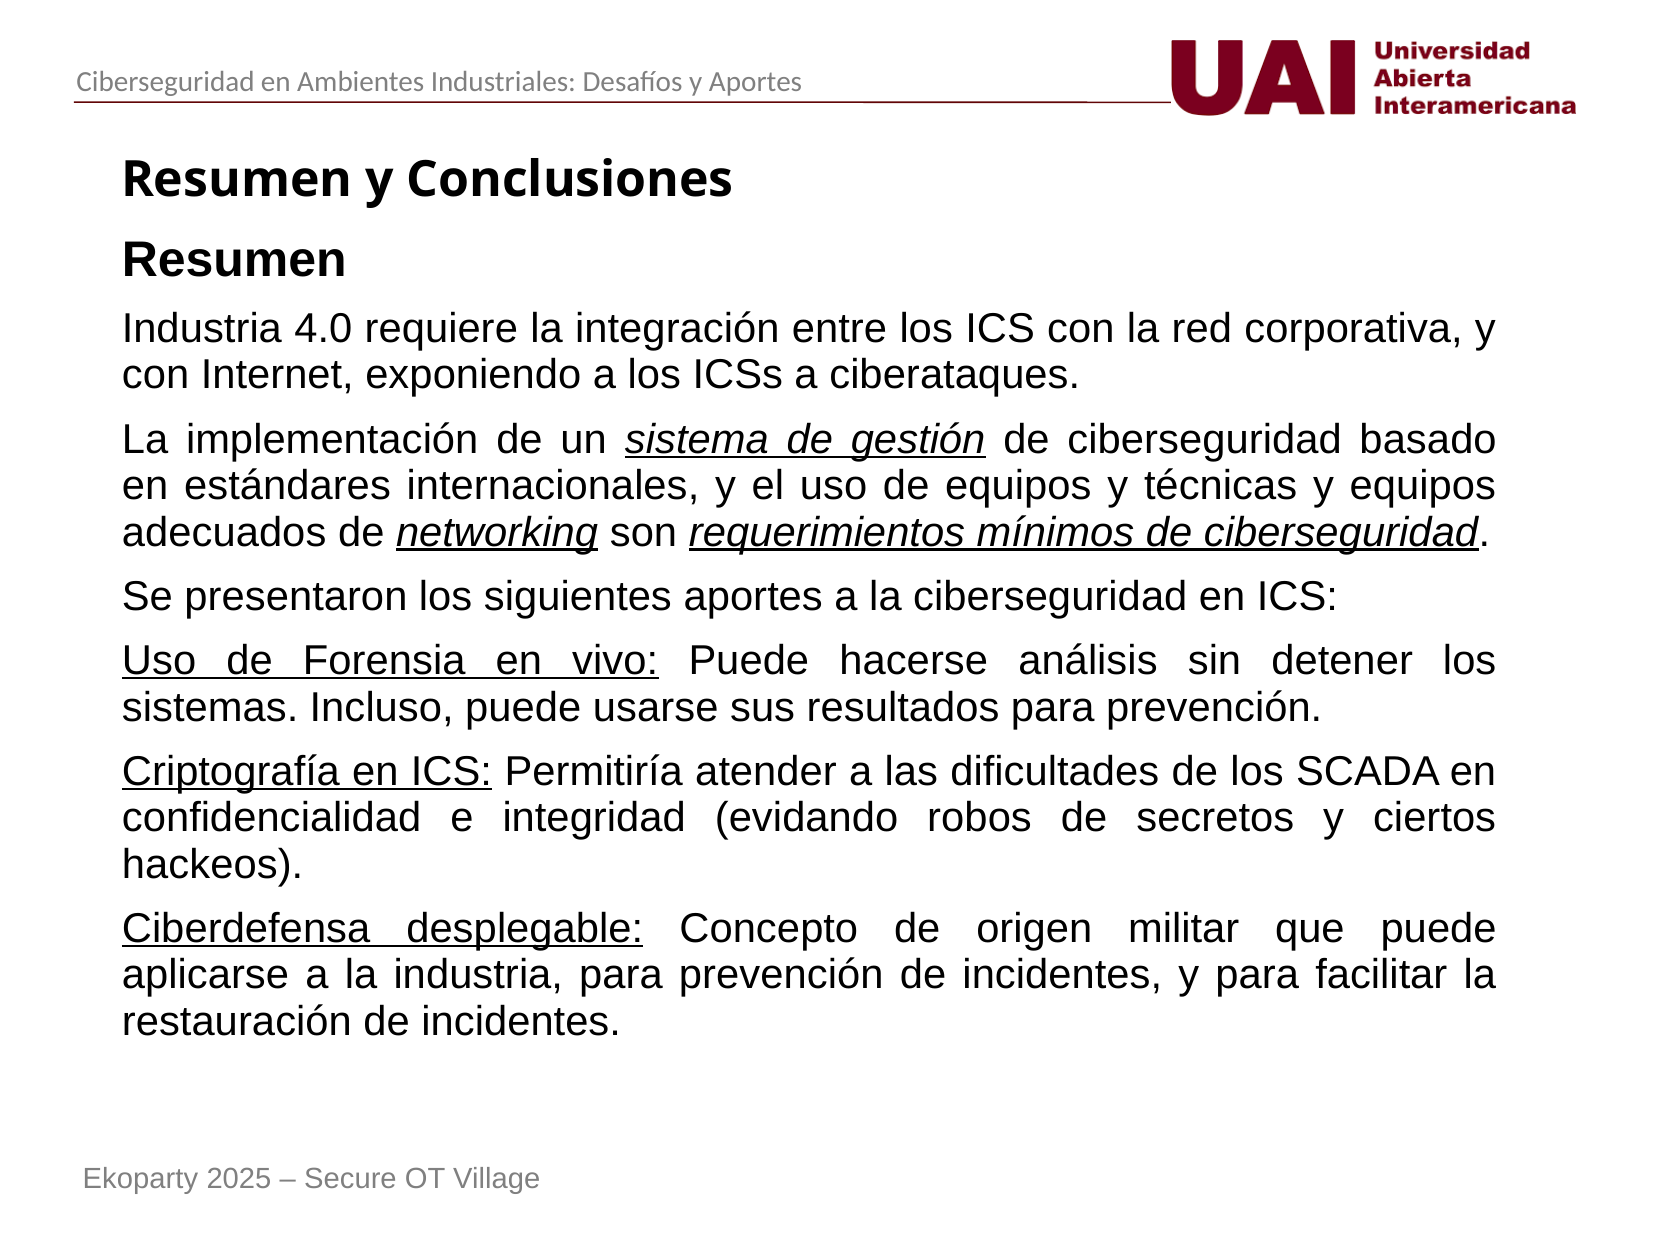

Resumen y Conclusiones
Resumen
Industria 4.0 requiere la integración entre los ICS con la red corporativa, y con Internet, exponiendo a los ICSs a ciberataques.
La implementación de un sistema de gestión de ciberseguridad basado en estándares internacionales, y el uso de equipos y técnicas y equipos adecuados de networking son requerimientos mínimos de ciberseguridad.
Se presentaron los siguientes aportes a la ciberseguridad en ICS:
Uso de Forensia en vivo: Puede hacerse análisis sin detener los sistemas. Incluso, puede usarse sus resultados para prevención.
Criptografía en ICS: Permitiría atender a las dificultades de los SCADA en confidencialidad e integridad (evidando robos de secretos y ciertos hackeos).
Ciberdefensa desplegable: Concepto de origen militar que puede aplicarse a la industria, para prevención de incidentes, y para facilitar la restauración de incidentes.